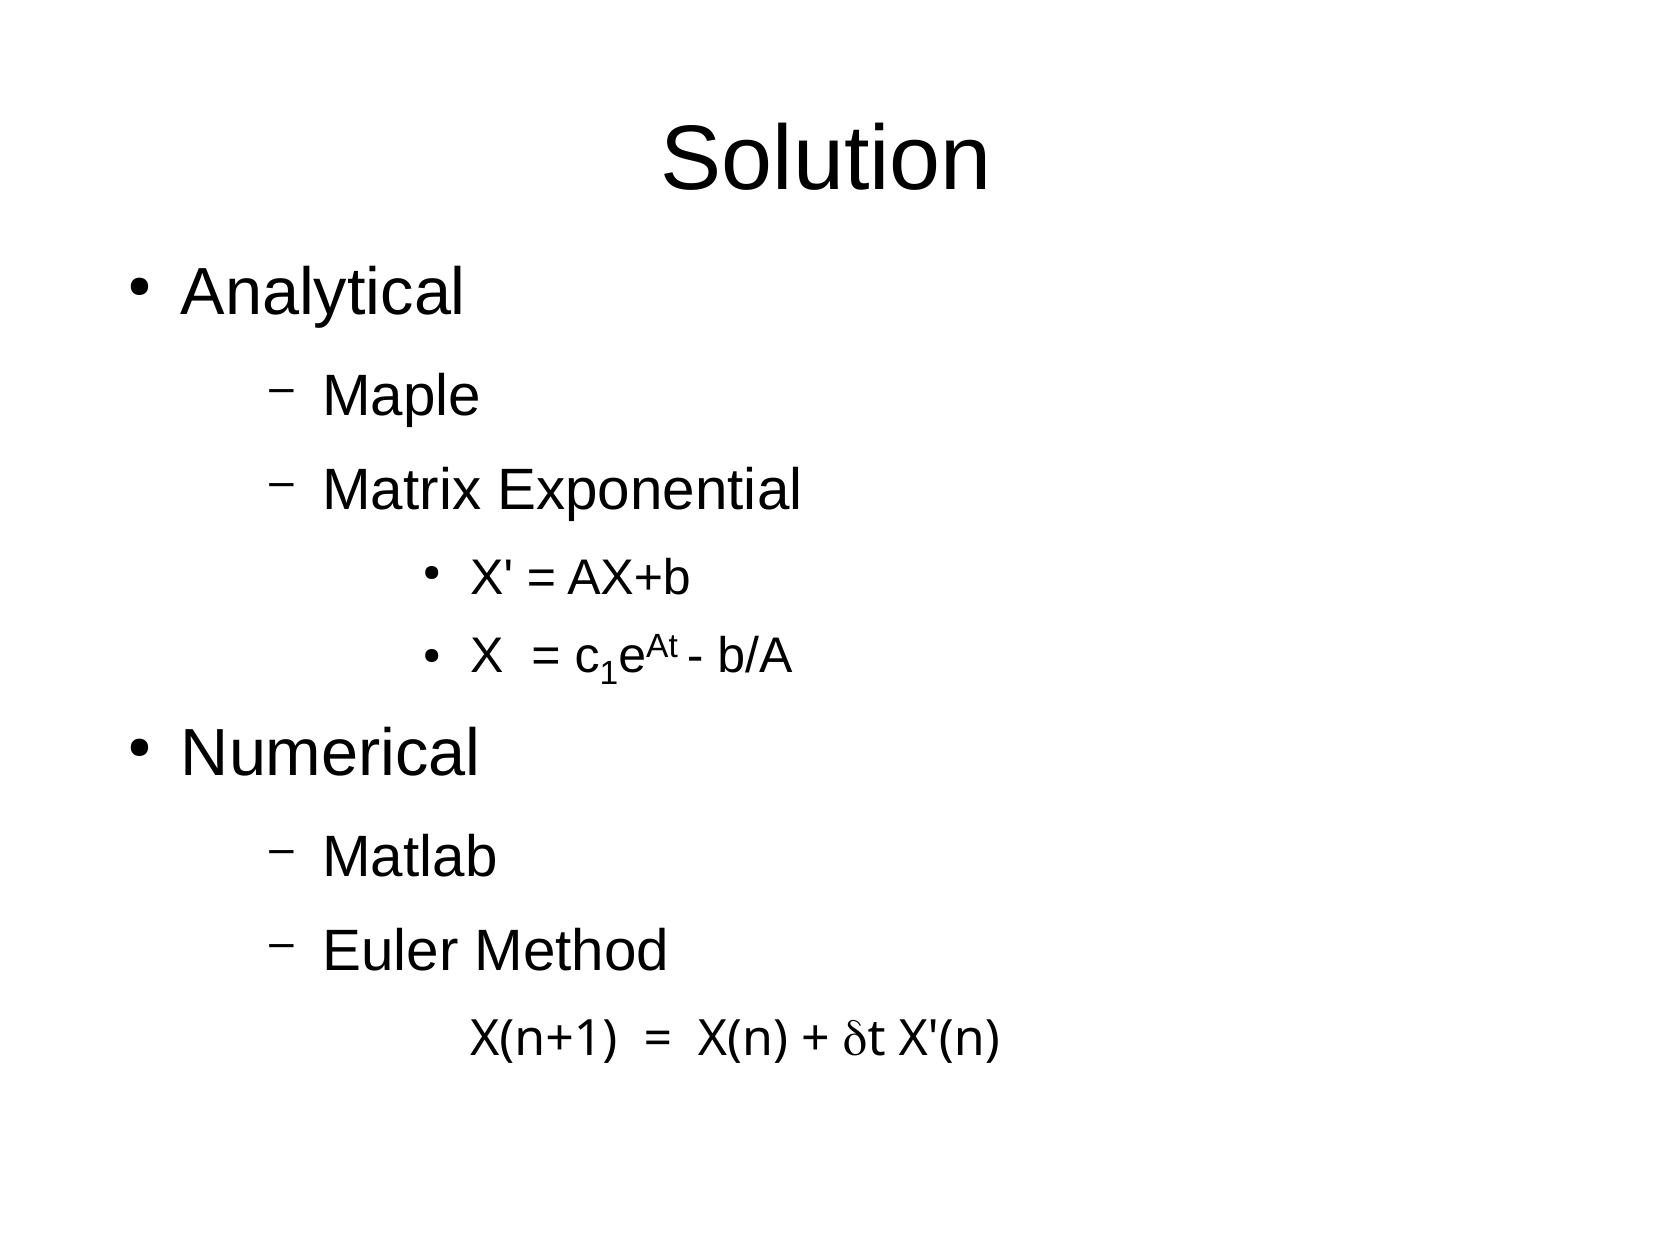

# Solution
Analytical
Maple
Matrix Exponential
X' = AX+b
X = c1eAt - b/A
Numerical
Matlab
Euler Method
X(n+1) = X(n) + dt X'(n)